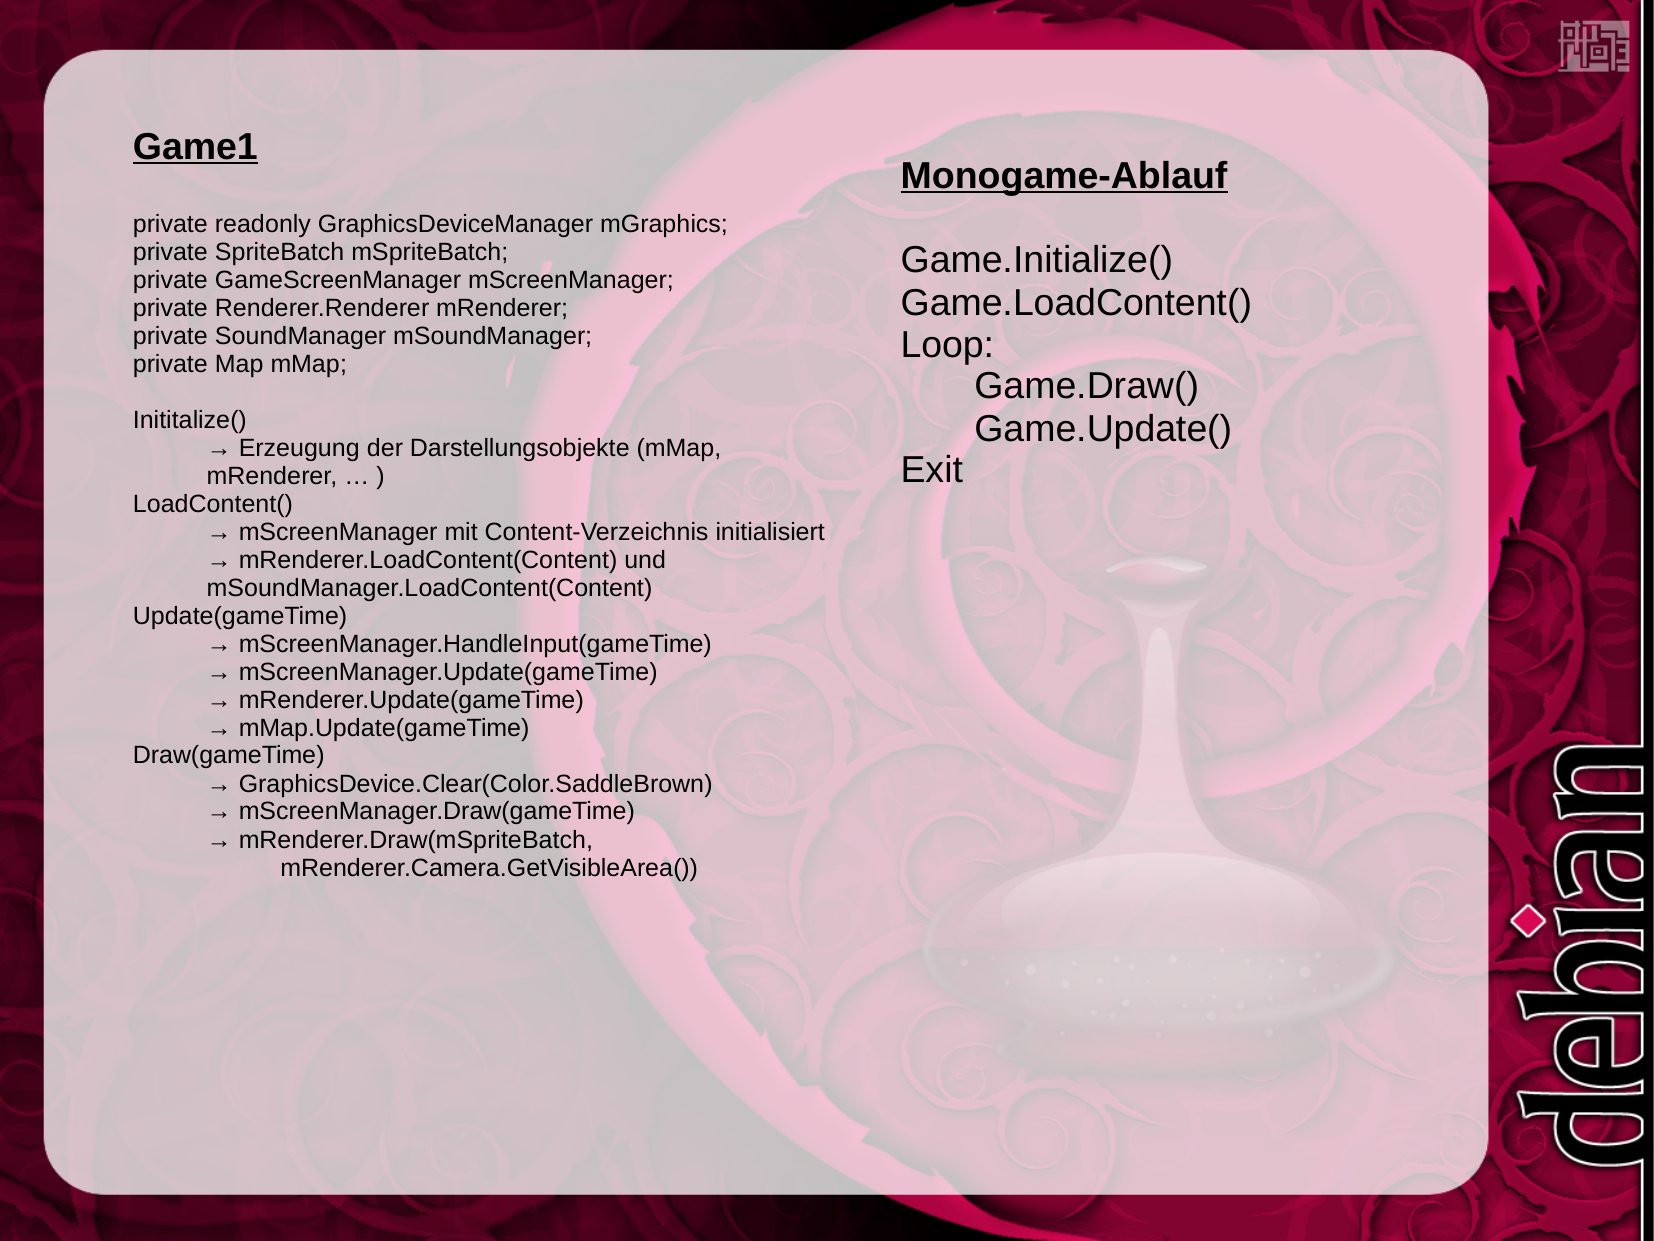

Game1
private readonly GraphicsDeviceManager mGraphics;
private SpriteBatch mSpriteBatch;
private GameScreenManager mScreenManager;
private Renderer.Renderer mRenderer;
private SoundManager mSoundManager;
private Map mMap;
Inititalize()
	→ Erzeugung der Darstellungsobjekte (mMap, 			mRenderer, … )
LoadContent()
	→ mScreenManager mit Content-Verzeichnis initialisiert
	→ mRenderer.LoadContent(Content) und
	mSoundManager.LoadContent(Content)
Update(gameTime)
	→ mScreenManager.HandleInput(gameTime)
	→ mScreenManager.Update(gameTime)
	→ mRenderer.Update(gameTime)
	→ mMap.Update(gameTime)
Draw(gameTime)
	→ GraphicsDevice.Clear(Color.SaddleBrown)
	→ mScreenManager.Draw(gameTime)
	→ mRenderer.Draw(mSpriteBatch, 						mRenderer.Camera.GetVisibleArea())
Monogame-Ablauf
Game.Initialize()
Game.LoadContent()
Loop:
	Game.Draw()
	Game.Update()
Exit